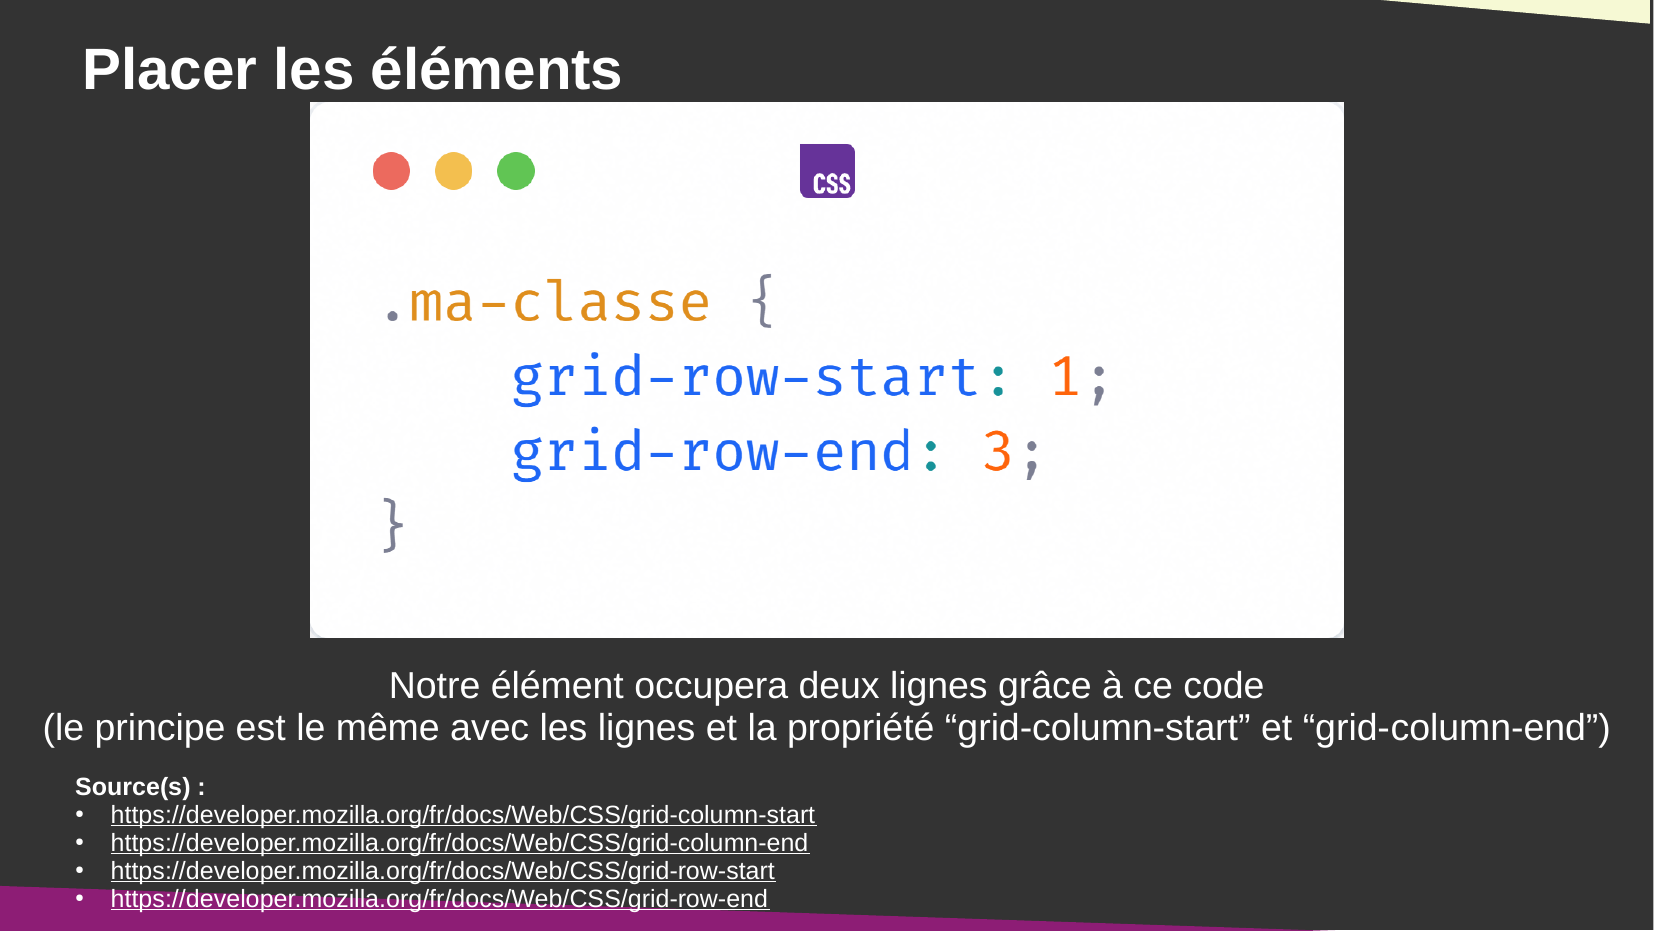

# Placer les éléments
Notre élément occupera deux lignes grâce à ce code
(le principe est le même avec les lignes et la propriété “grid-column-start” et “grid-column-end”)
Source(s) :
https://developer.mozilla.org/fr/docs/Web/CSS/grid-column-start
https://developer.mozilla.org/fr/docs/Web/CSS/grid-column-end
https://developer.mozilla.org/fr/docs/Web/CSS/grid-row-start
https://developer.mozilla.org/fr/docs/Web/CSS/grid-row-end